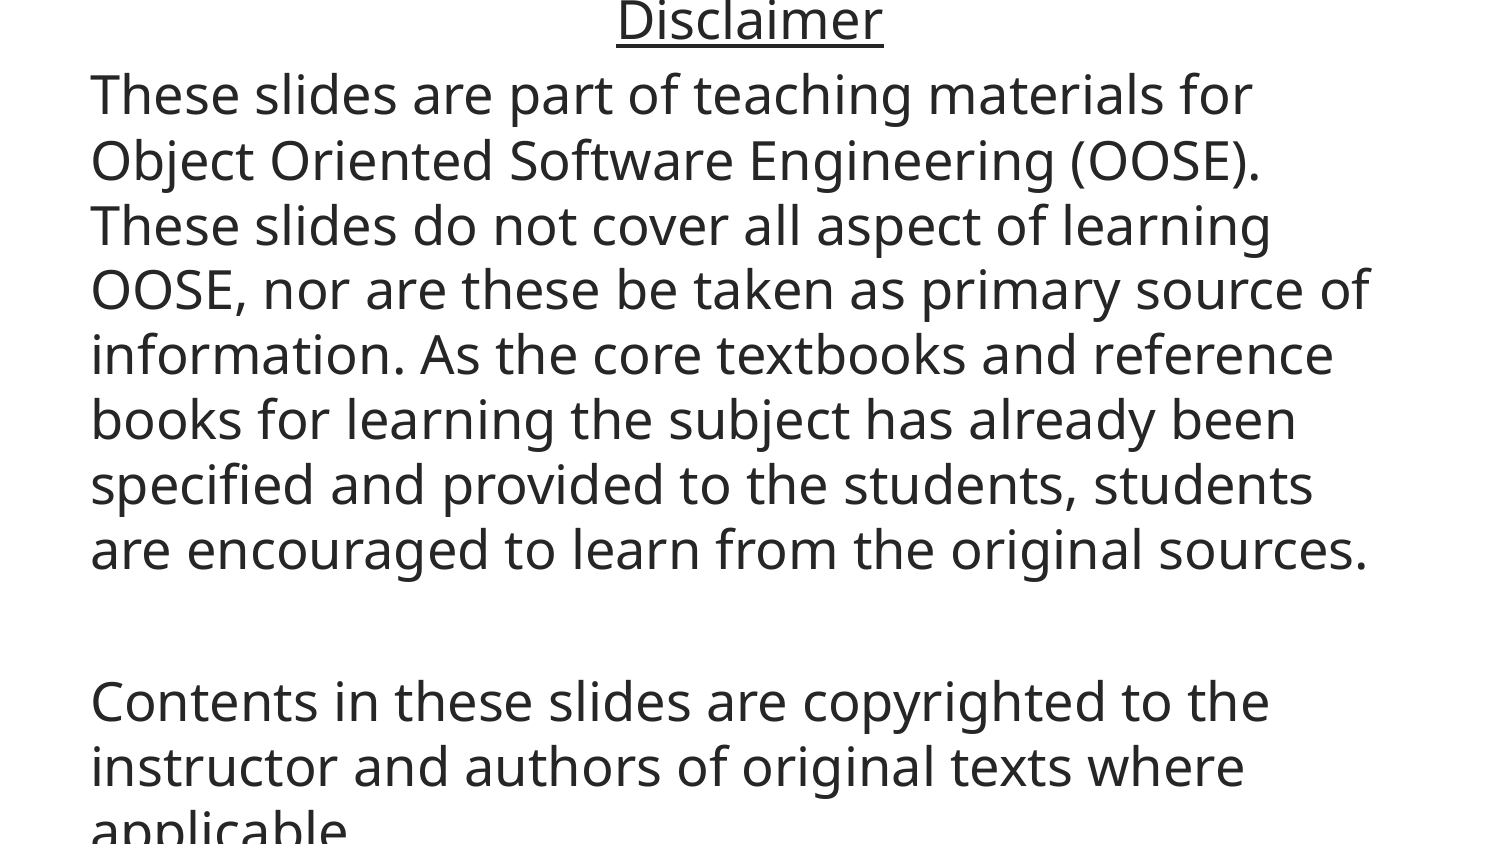

# Disclaimer
These slides are part of teaching materials for Object Oriented Software Engineering (OOSE). These slides do not cover all aspect of learning OOSE, nor are these be taken as primary source of information. As the core textbooks and reference books for learning the subject has already been specified and provided to the students, students are encouraged to learn from the original sources.
Contents in these slides are copyrighted to the instructor and authors of original texts where applicable.